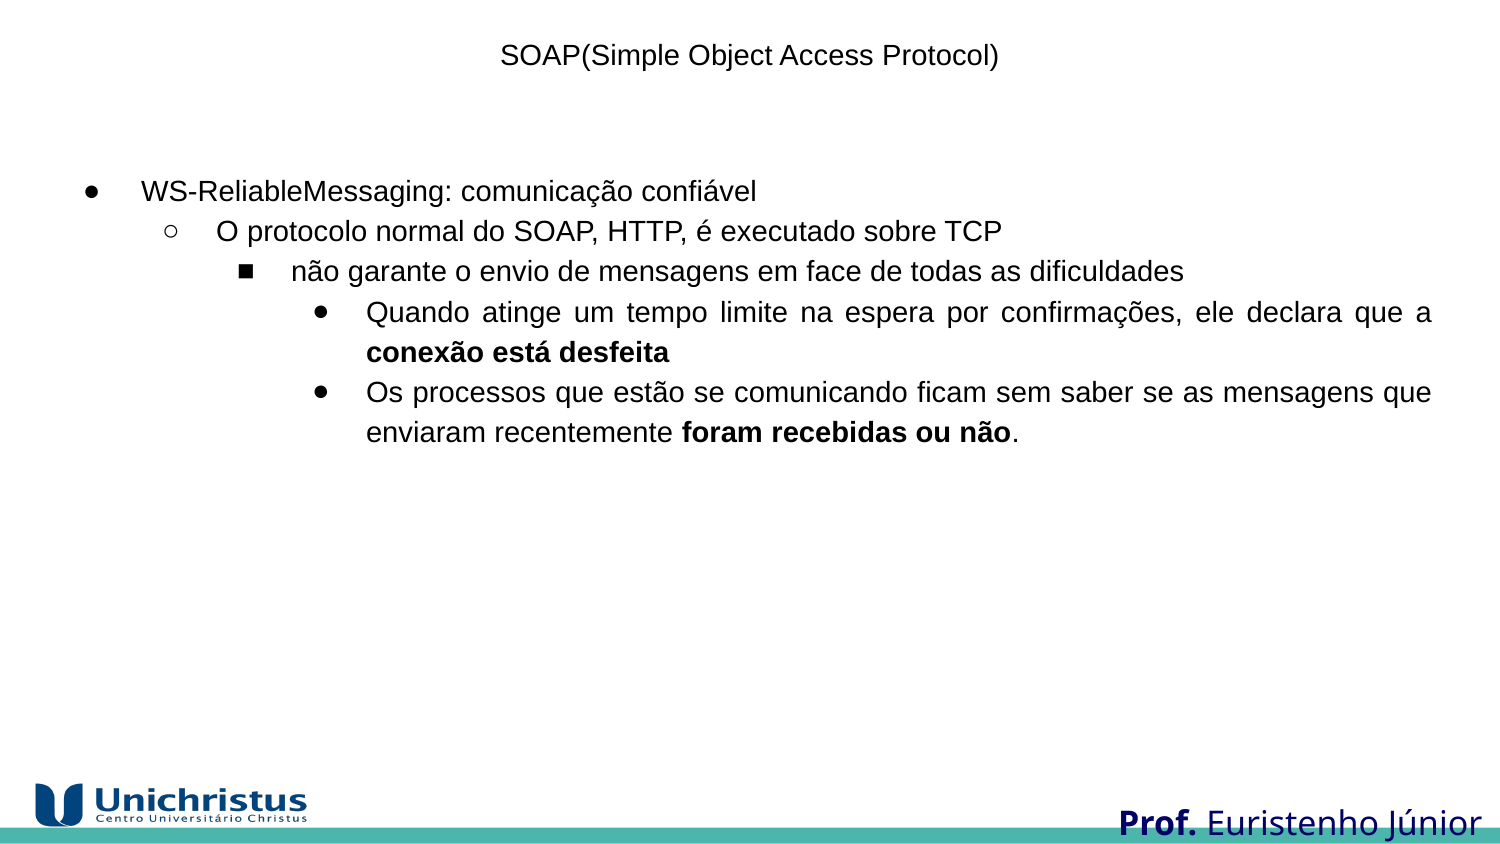

# SOAP(Simple Object Access Protocol)
WS-ReliableMessaging: comunicação confiável
O protocolo normal do SOAP, HTTP, é executado sobre TCP
não garante o envio de mensagens em face de todas as dificuldades
Quando atinge um tempo limite na espera por confirmações, ele declara que a conexão está desfeita
Os processos que estão se comunicando ficam sem saber se as mensagens que enviaram recentemente foram recebidas ou não.
Prof. Euristenho Júnior